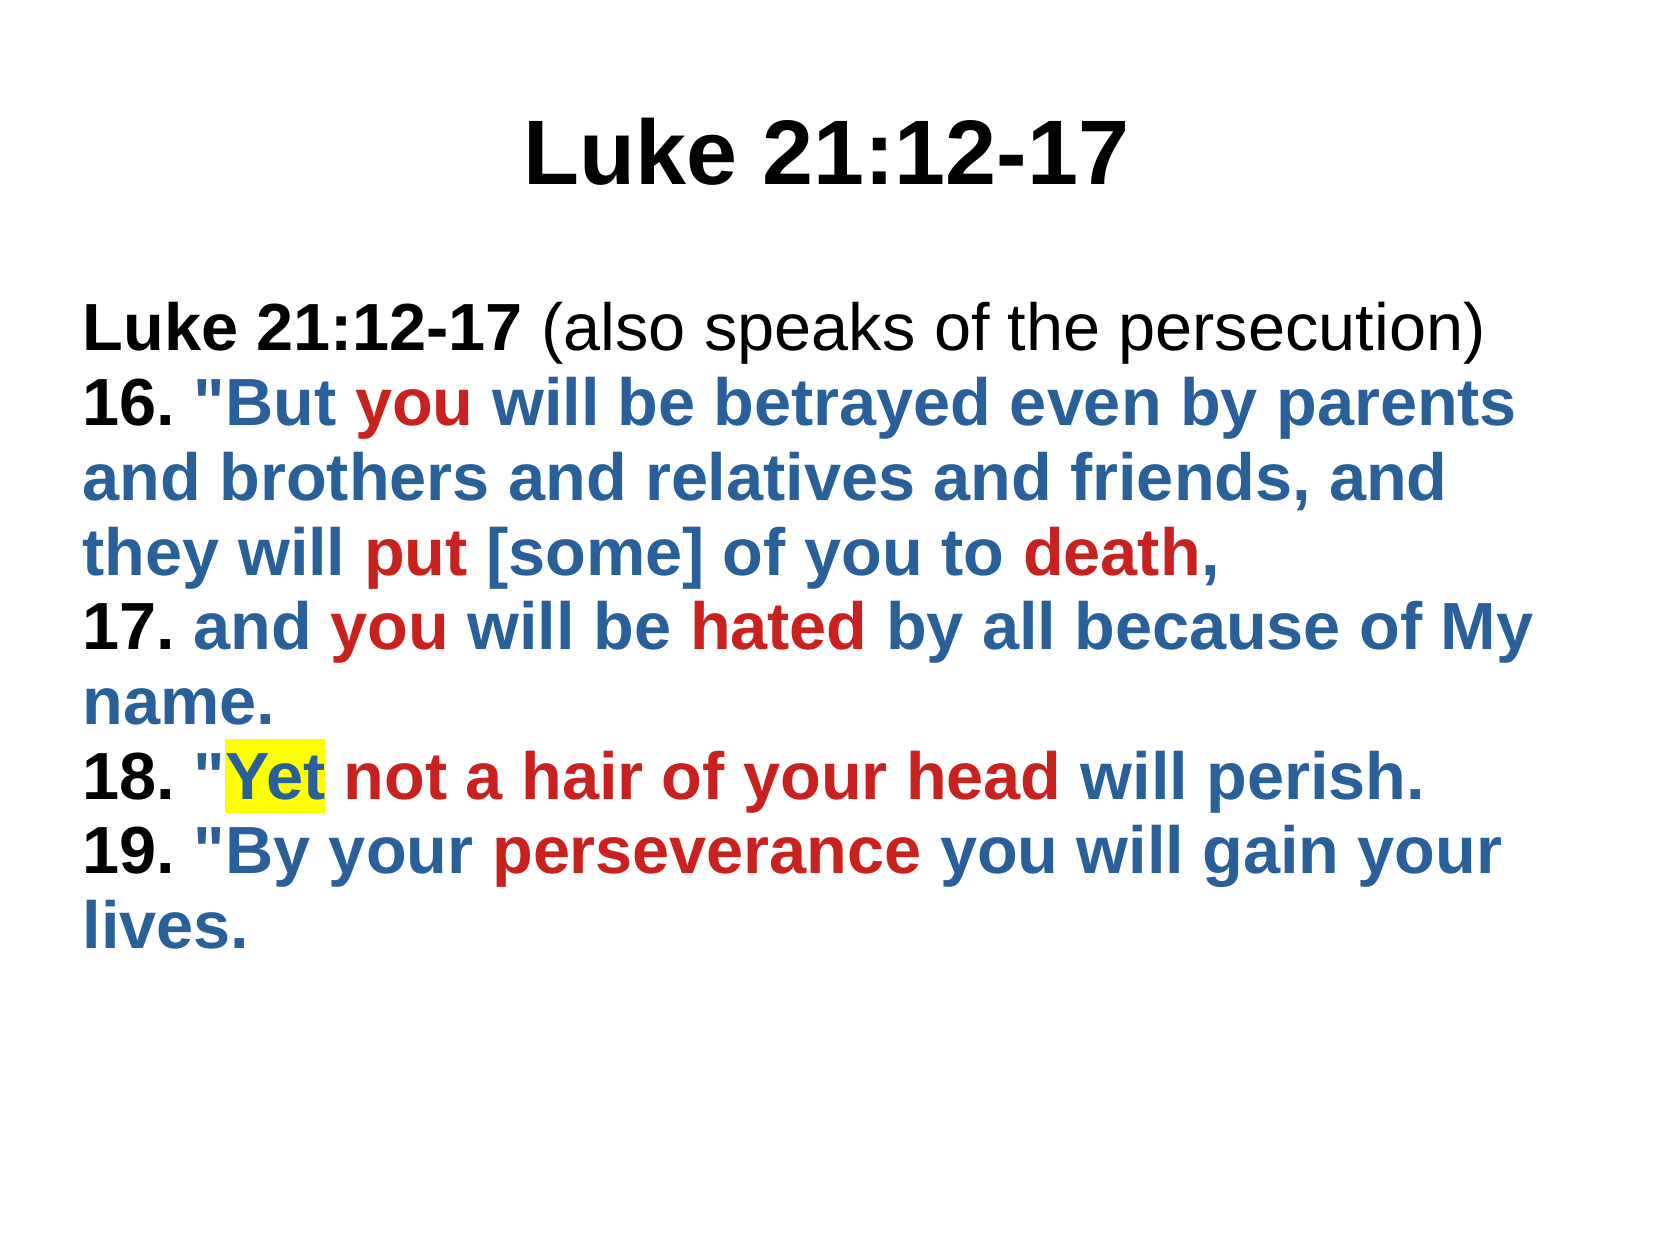

# Luke 21:12-17
Luke 21:12-17 (also speaks of the persecution)
16. "But you will be betrayed even by parents and brothers and relatives and friends, and they will put [some] of you to death,
17. and you will be hated by all because of My name.
18. "Yet not a hair of your head will perish.
19. "By your perseverance you will gain your lives.